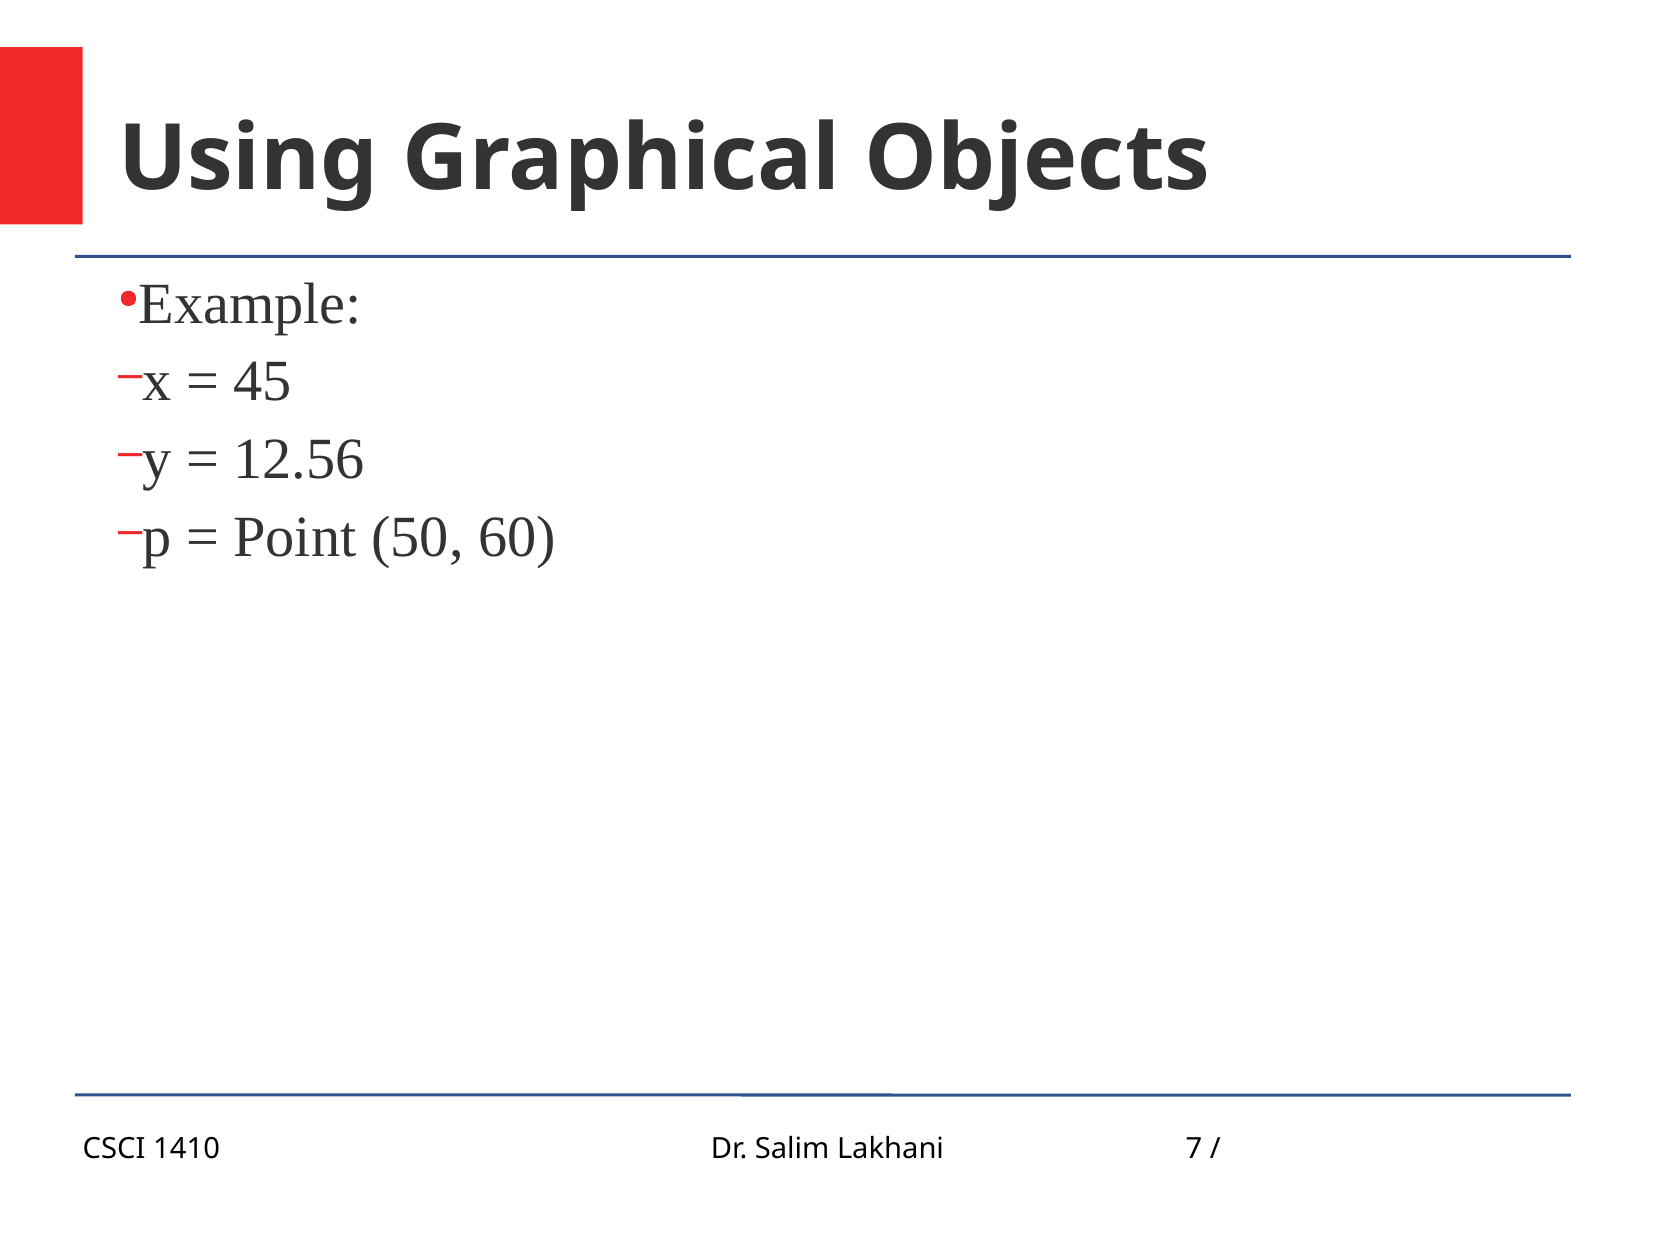

# Using Graphical Objects
Example:
x = 45
y = 12.56
p = Point (50, 60)
CSCI 1410
Dr. Salim Lakhani